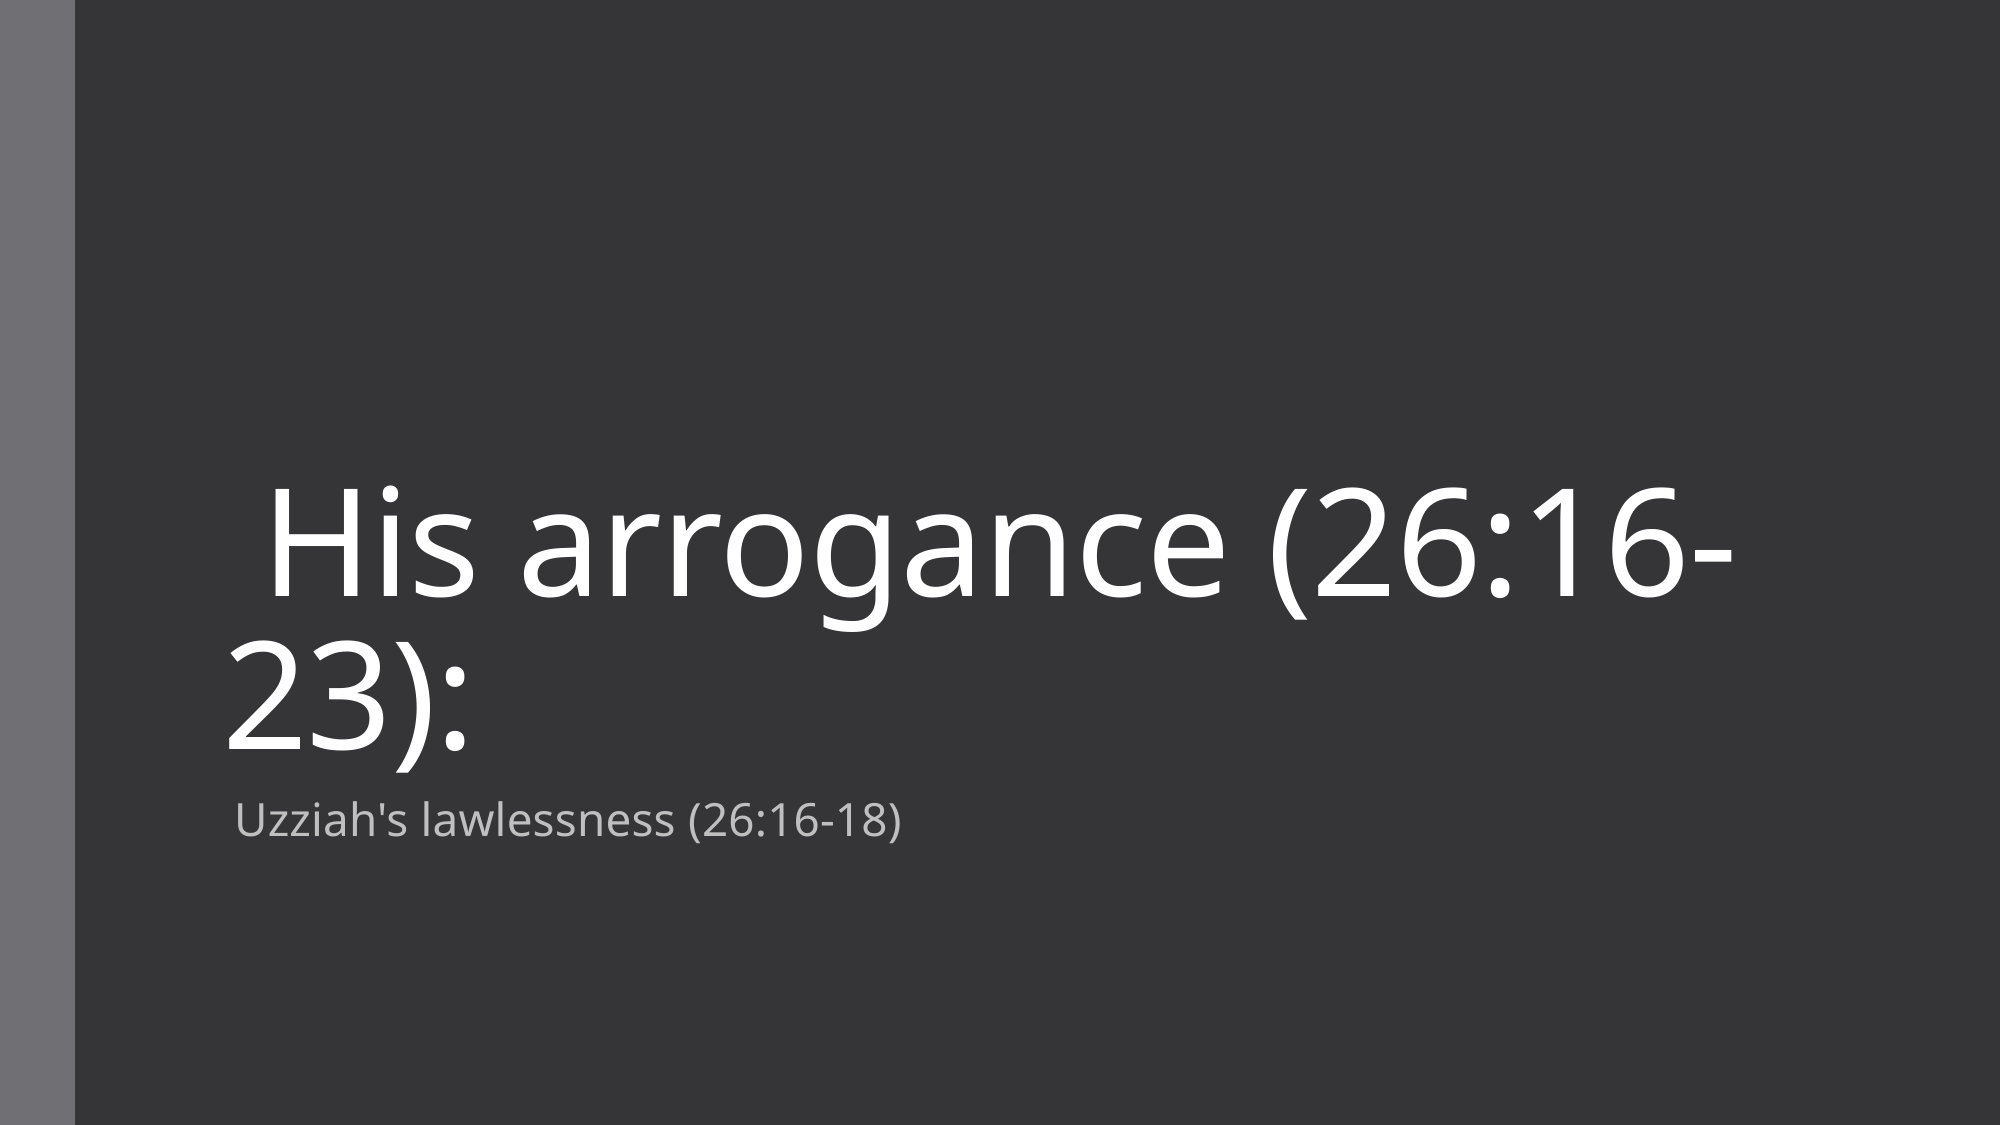

# His arrogance (26:16-23):
 Uzziah's lawlessness (26:16-18)